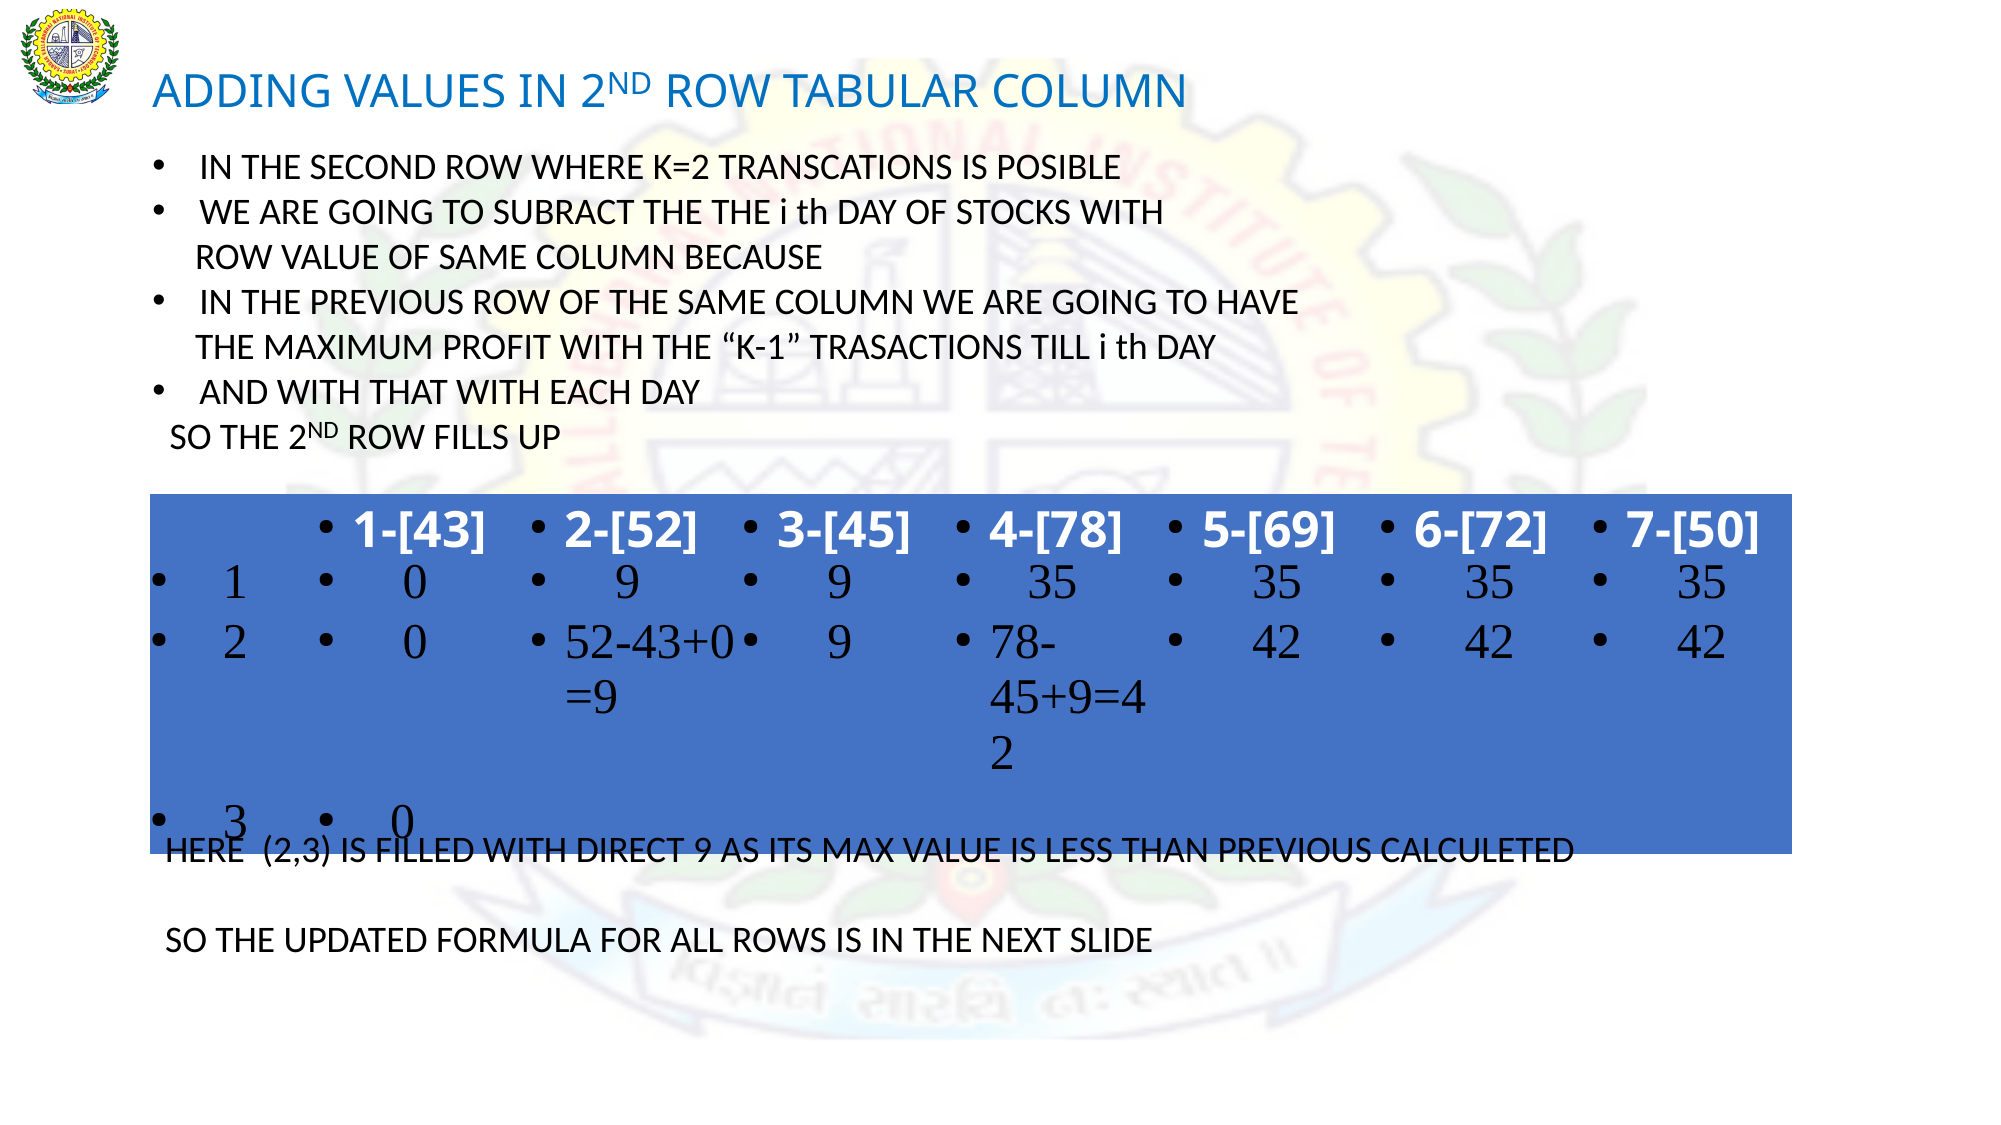

# ADDING VALUES IN 2ND ROW TABULAR COLUMN
IN THE SECOND ROW WHERE K=2 TRANSCATIONS IS POSIBLE
WE ARE GOING TO SUBRACT THE THE i th DAY OF STOCKS WITH
 ROW VALUE OF SAME COLUMN BECAUSE
IN THE PREVIOUS ROW OF THE SAME COLUMN WE ARE GOING TO HAVE
 THE MAXIMUM PROFIT WITH THE “K-1” TRASACTIONS TILL i th DAY
AND WITH THAT WITH EACH DAY
 SO THE 2ND ROW FILLS UP
| | 1-[43] | 2-[52] | 3-[45] | 4-[78] | 5-[69] | 6-[72] | 7-[50] |
| --- | --- | --- | --- | --- | --- | --- | --- |
| 1 | 0 | 9 | 9 | 35 | 35 | 35 | 35 |
| 2 | 0 | 52-43+0 =9 | 9 | 78-45+9=42 | 42 | 42 | 42 |
| 3 | 0 | | | | | | |
HERE (2,3) IS FILLED WITH DIRECT 9 AS ITS MAX VALUE IS LESS THAN PREVIOUS CALCULETED
SO THE UPDATED FORMULA FOR ALL ROWS IS IN THE NEXT SLIDE